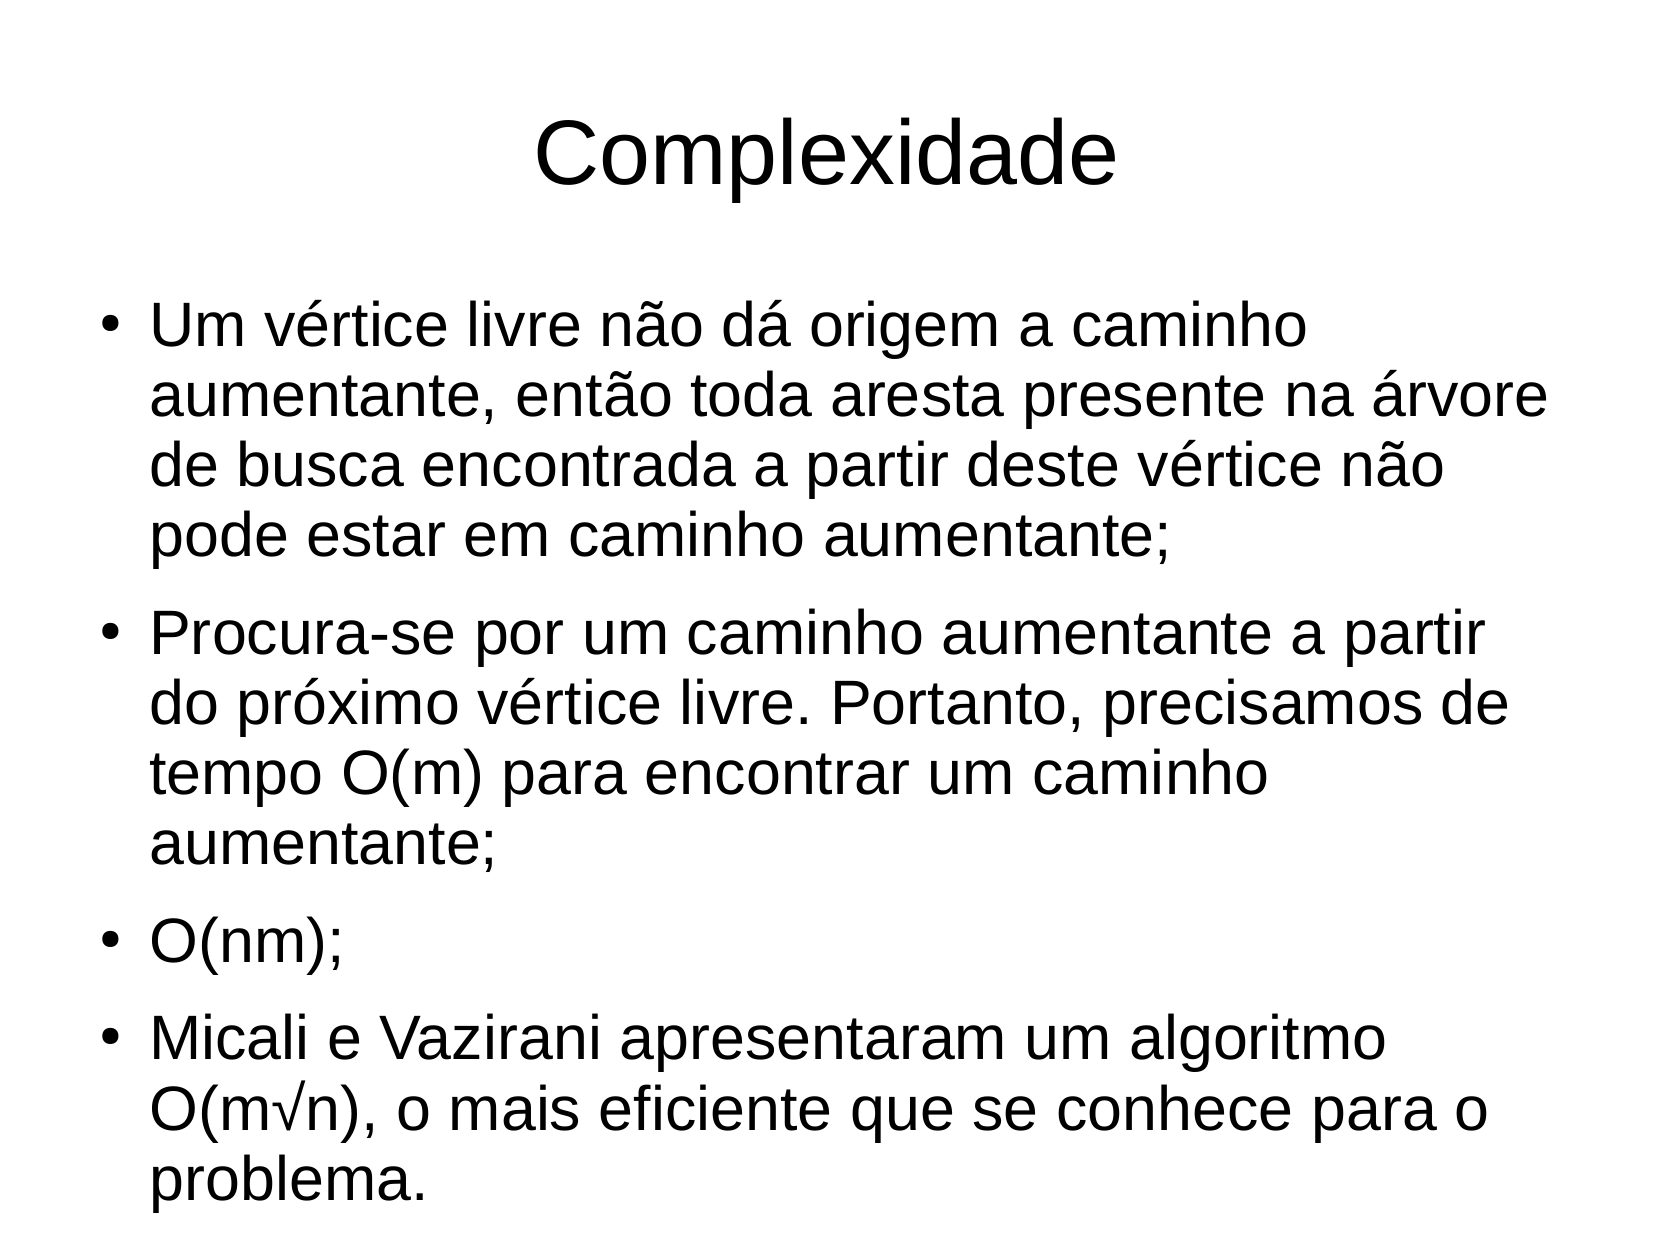

# Complexidade
Um vértice livre não dá origem a caminho aumentante, então toda aresta presente na árvore de busca encontrada a partir deste vértice não pode estar em caminho aumentante;
Procura-se por um caminho aumentante a partir do próximo vértice livre. Portanto, precisamos de tempo O(m) para encontrar um caminho aumentante;
O(nm);
Micali e Vazirani apresentaram um algoritmo O(m√n), o mais eficiente que se conhece para o problema.